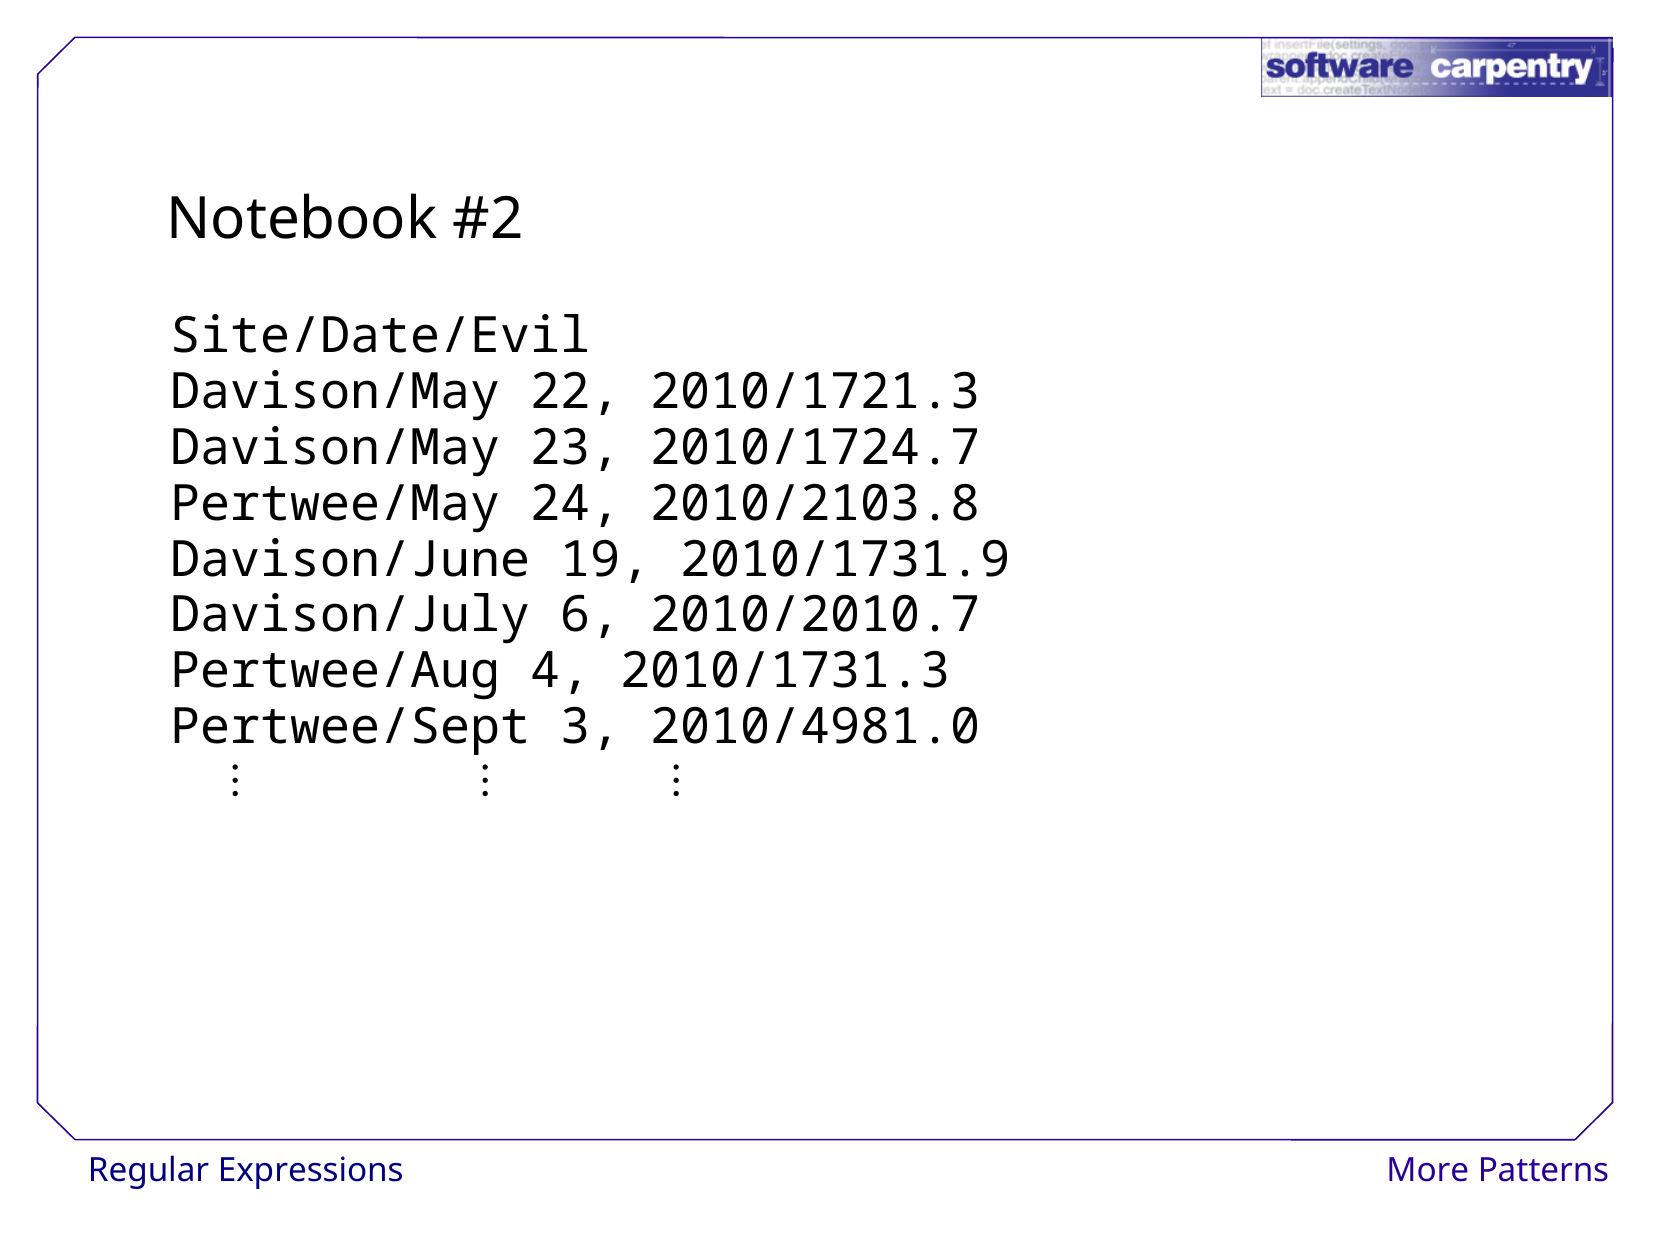

Notebook #2
Site/Date/Evil
Davison/May 22, 2010/1721.3
Davison/May 23, 2010/1724.7
Pertwee/May 24, 2010/2103.8
Davison/June 19, 2010/1731.9
Davison/July 6, 2010/2010.7
Pertwee/Aug 4, 2010/1731.3
Pertwee/Sept 3, 2010/4981.0
 ⋮ ⋮ ⋮